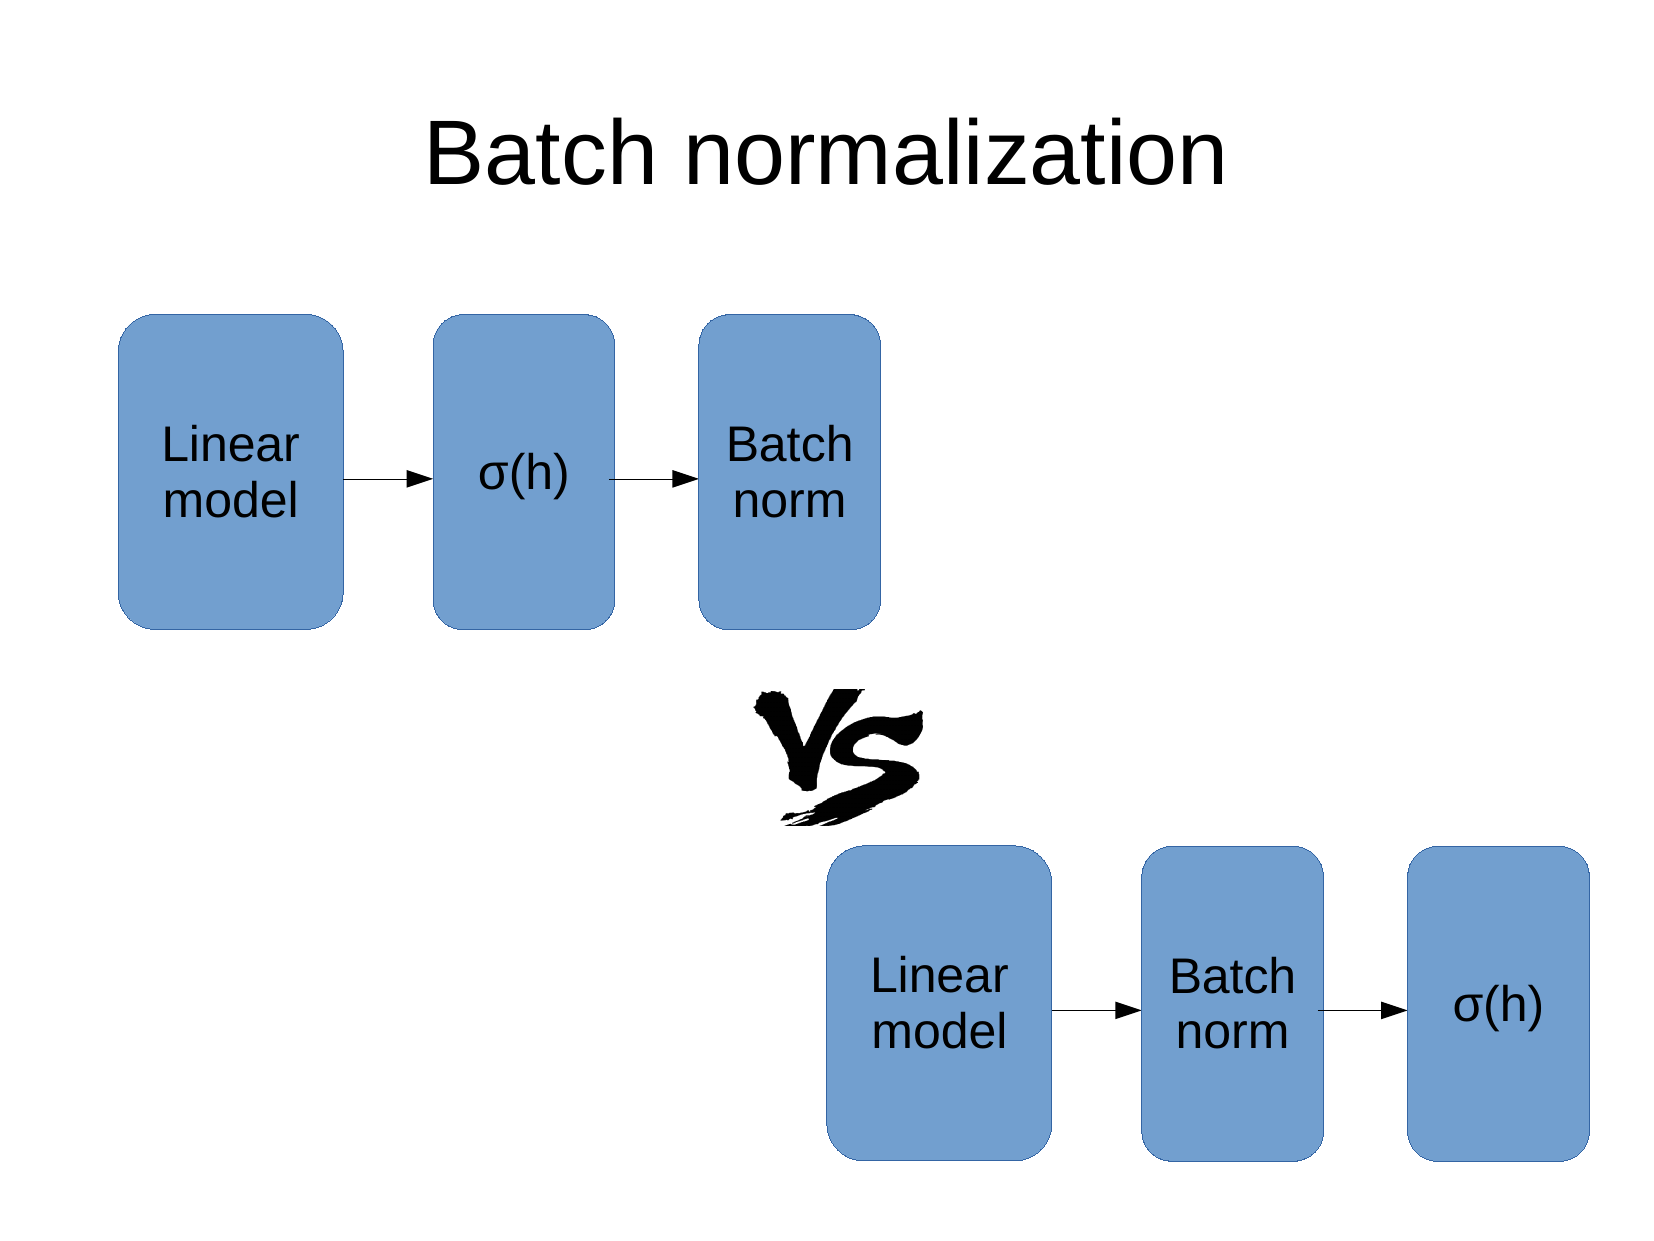

# Batch normalization
Linear
model
σ(h)
Batch
norm
Linear
model
Batch
norm
σ(h)
33